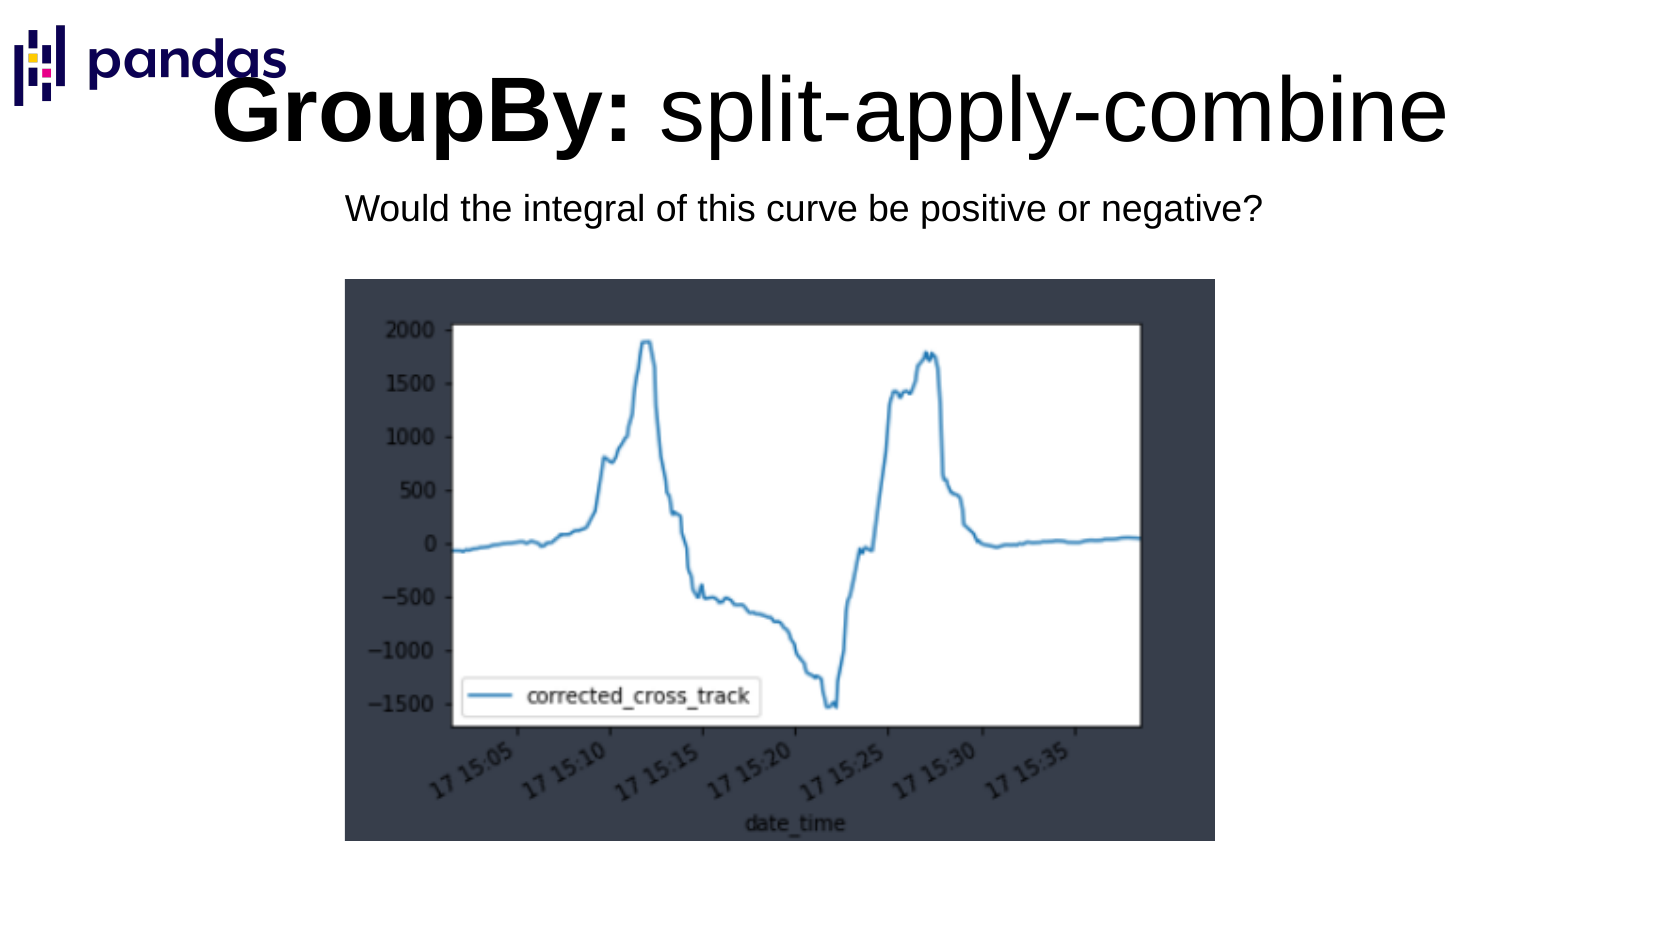

# GroupBy: split-apply-combine
Would the integral of this curve be positive or negative?